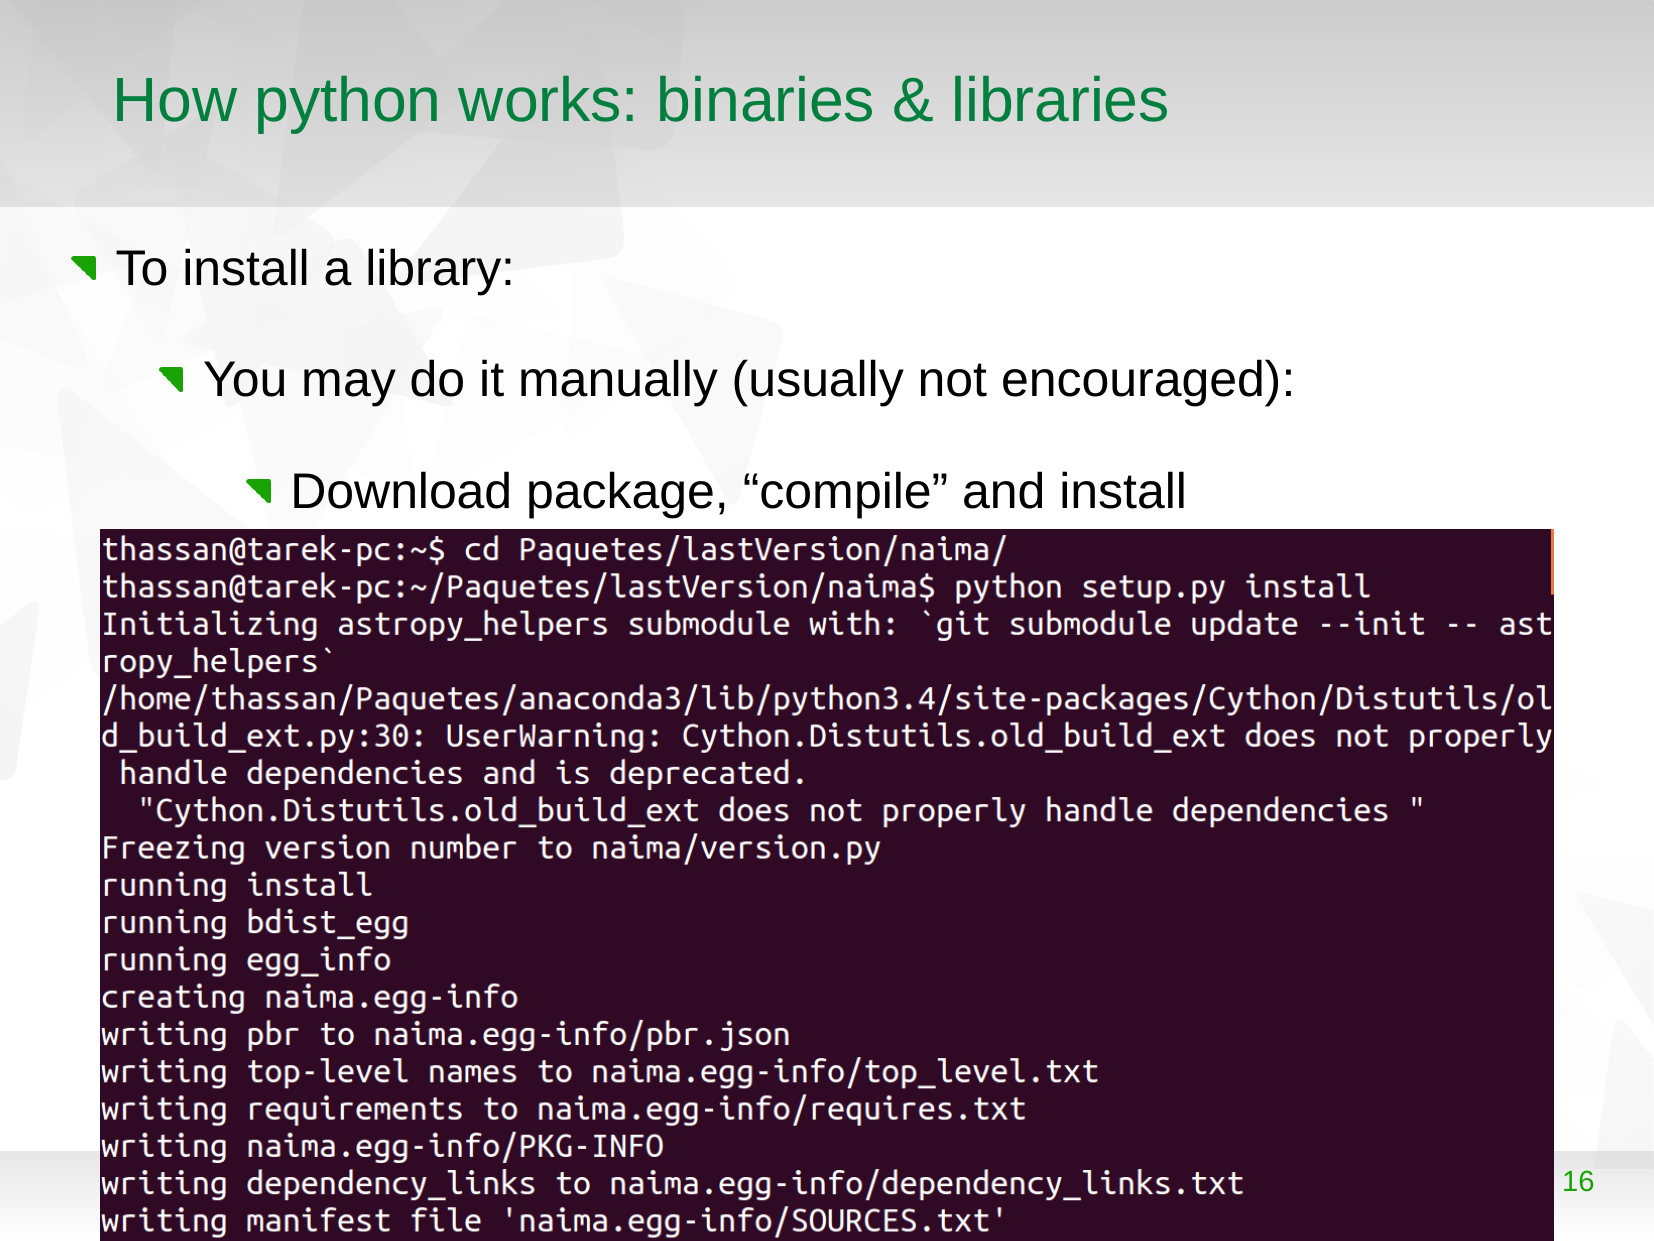

How python works: binaries & libraries
To install a library:
You may do it manually (usually not encouraged):
Download package, “compile” and install
16